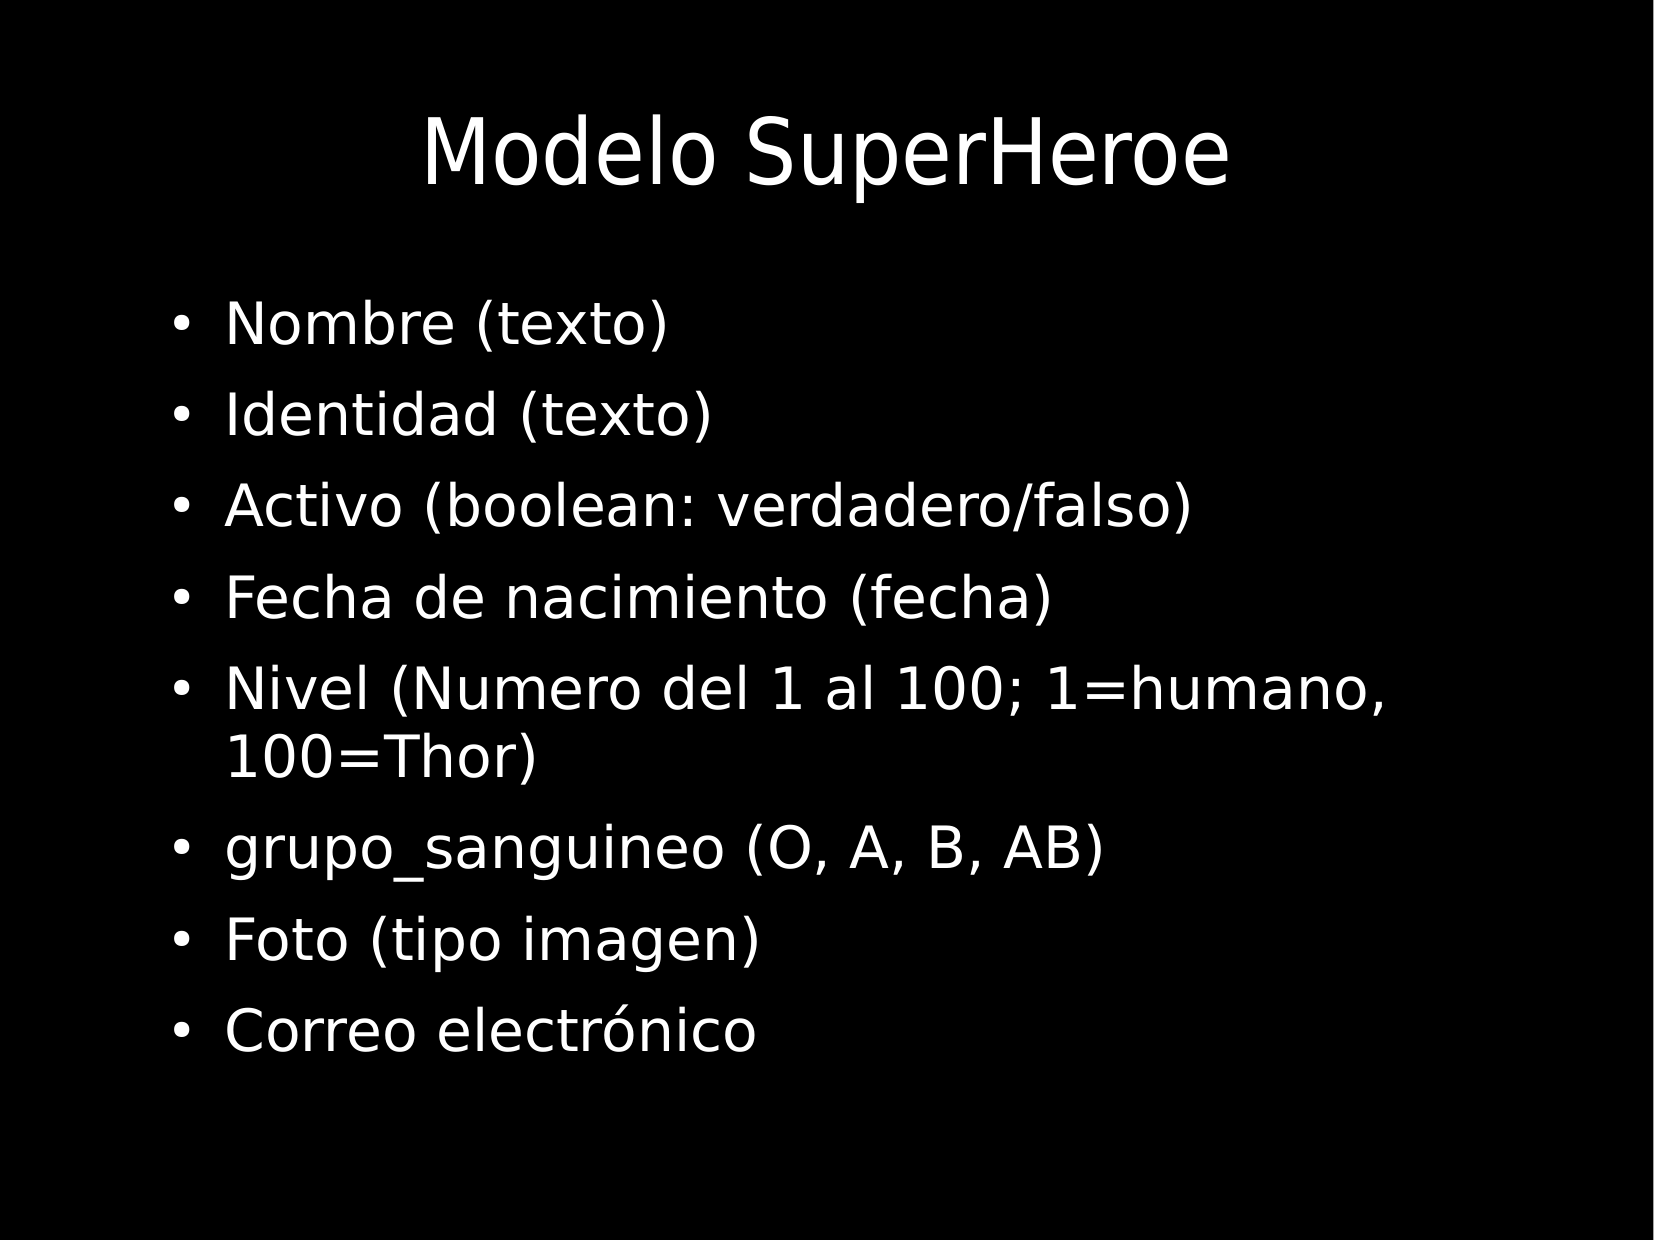

# Modelo SuperHeroe
Nombre (texto)
Identidad (texto)
Activo (boolean: verdadero/falso)
Fecha de nacimiento (fecha)
Nivel (Numero del 1 al 100; 1=humano, 100=Thor)
grupo_sanguineo (O, A, B, AB)
Foto (tipo imagen)
Correo electrónico